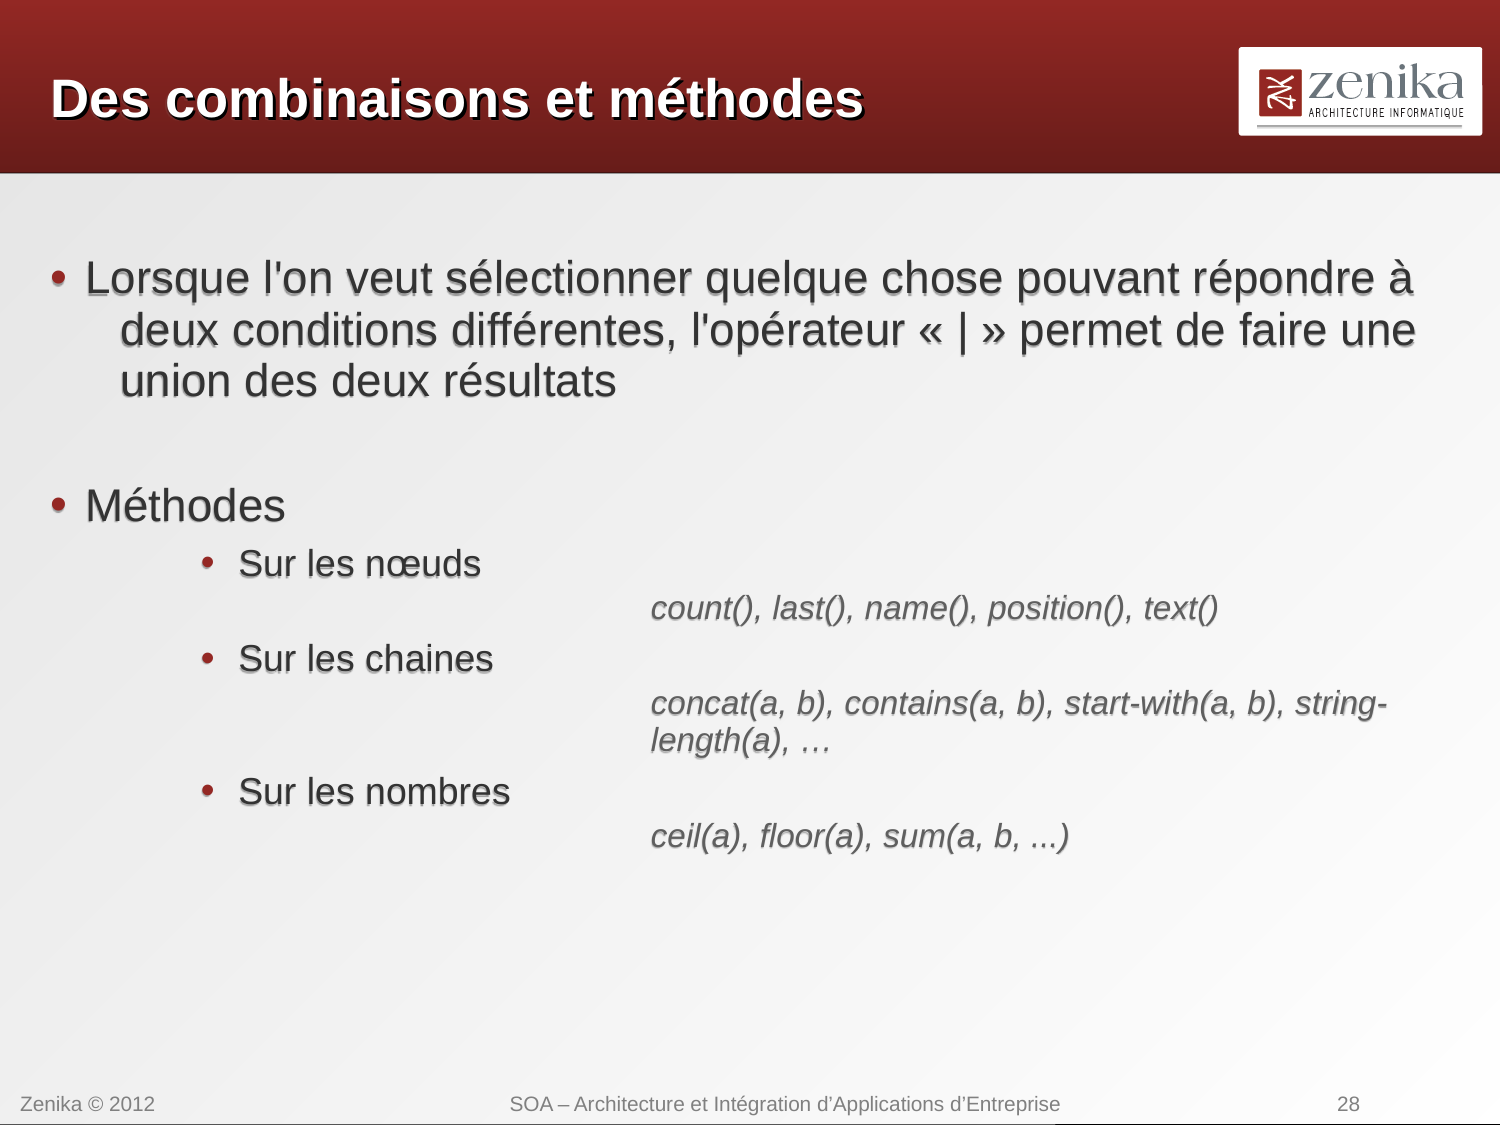

# Des combinaisons et méthodes
Lorsque l'on veut sélectionner quelque chose pouvant répondre à deux conditions différentes, l'opérateur « | » permet de faire une union des deux résultats
Méthodes
Sur les nœuds
count(), last(), name(), position(), text()
Sur les chaines
concat(a, b), contains(a, b), start-with(a, b), string-length(a), …
Sur les nombres
ceil(a), floor(a), sum(a, b, ...)